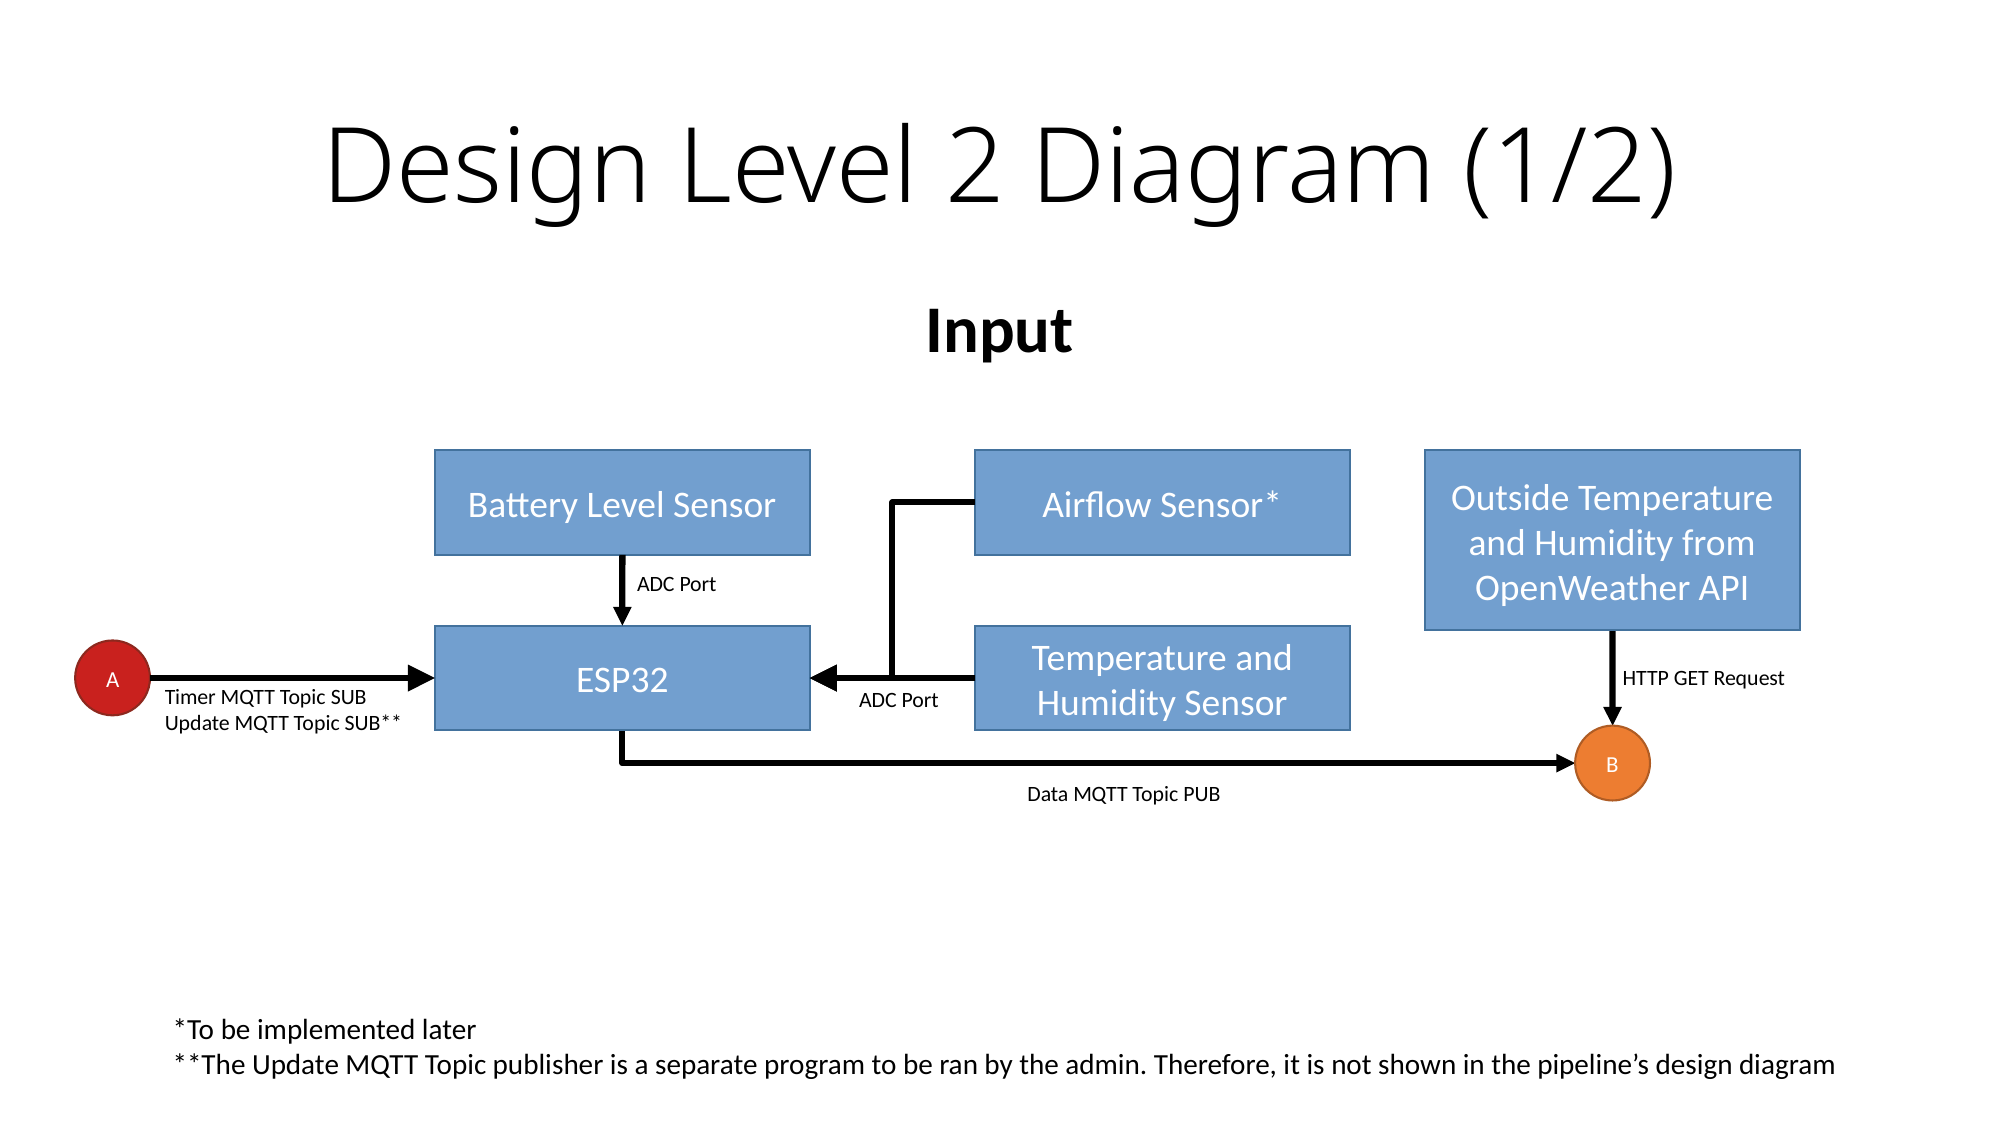

# Design Level 2 Diagram (1/2)
Input
Battery Level Sensor
Airflow Sensor*
Outside Temperature
and Humidity from OpenWeather API
ADC Port
ESP32
Temperature and Humidity Sensor
A
HTTP GET Request
Timer MQTT Topic SUB
Update MQTT Topic SUB**
ADC Port
B
Data MQTT Topic PUB
*To be implemented later
**The Update MQTT Topic publisher is a separate program to be ran by the admin. Therefore, it is not shown in the pipeline’s design diagram